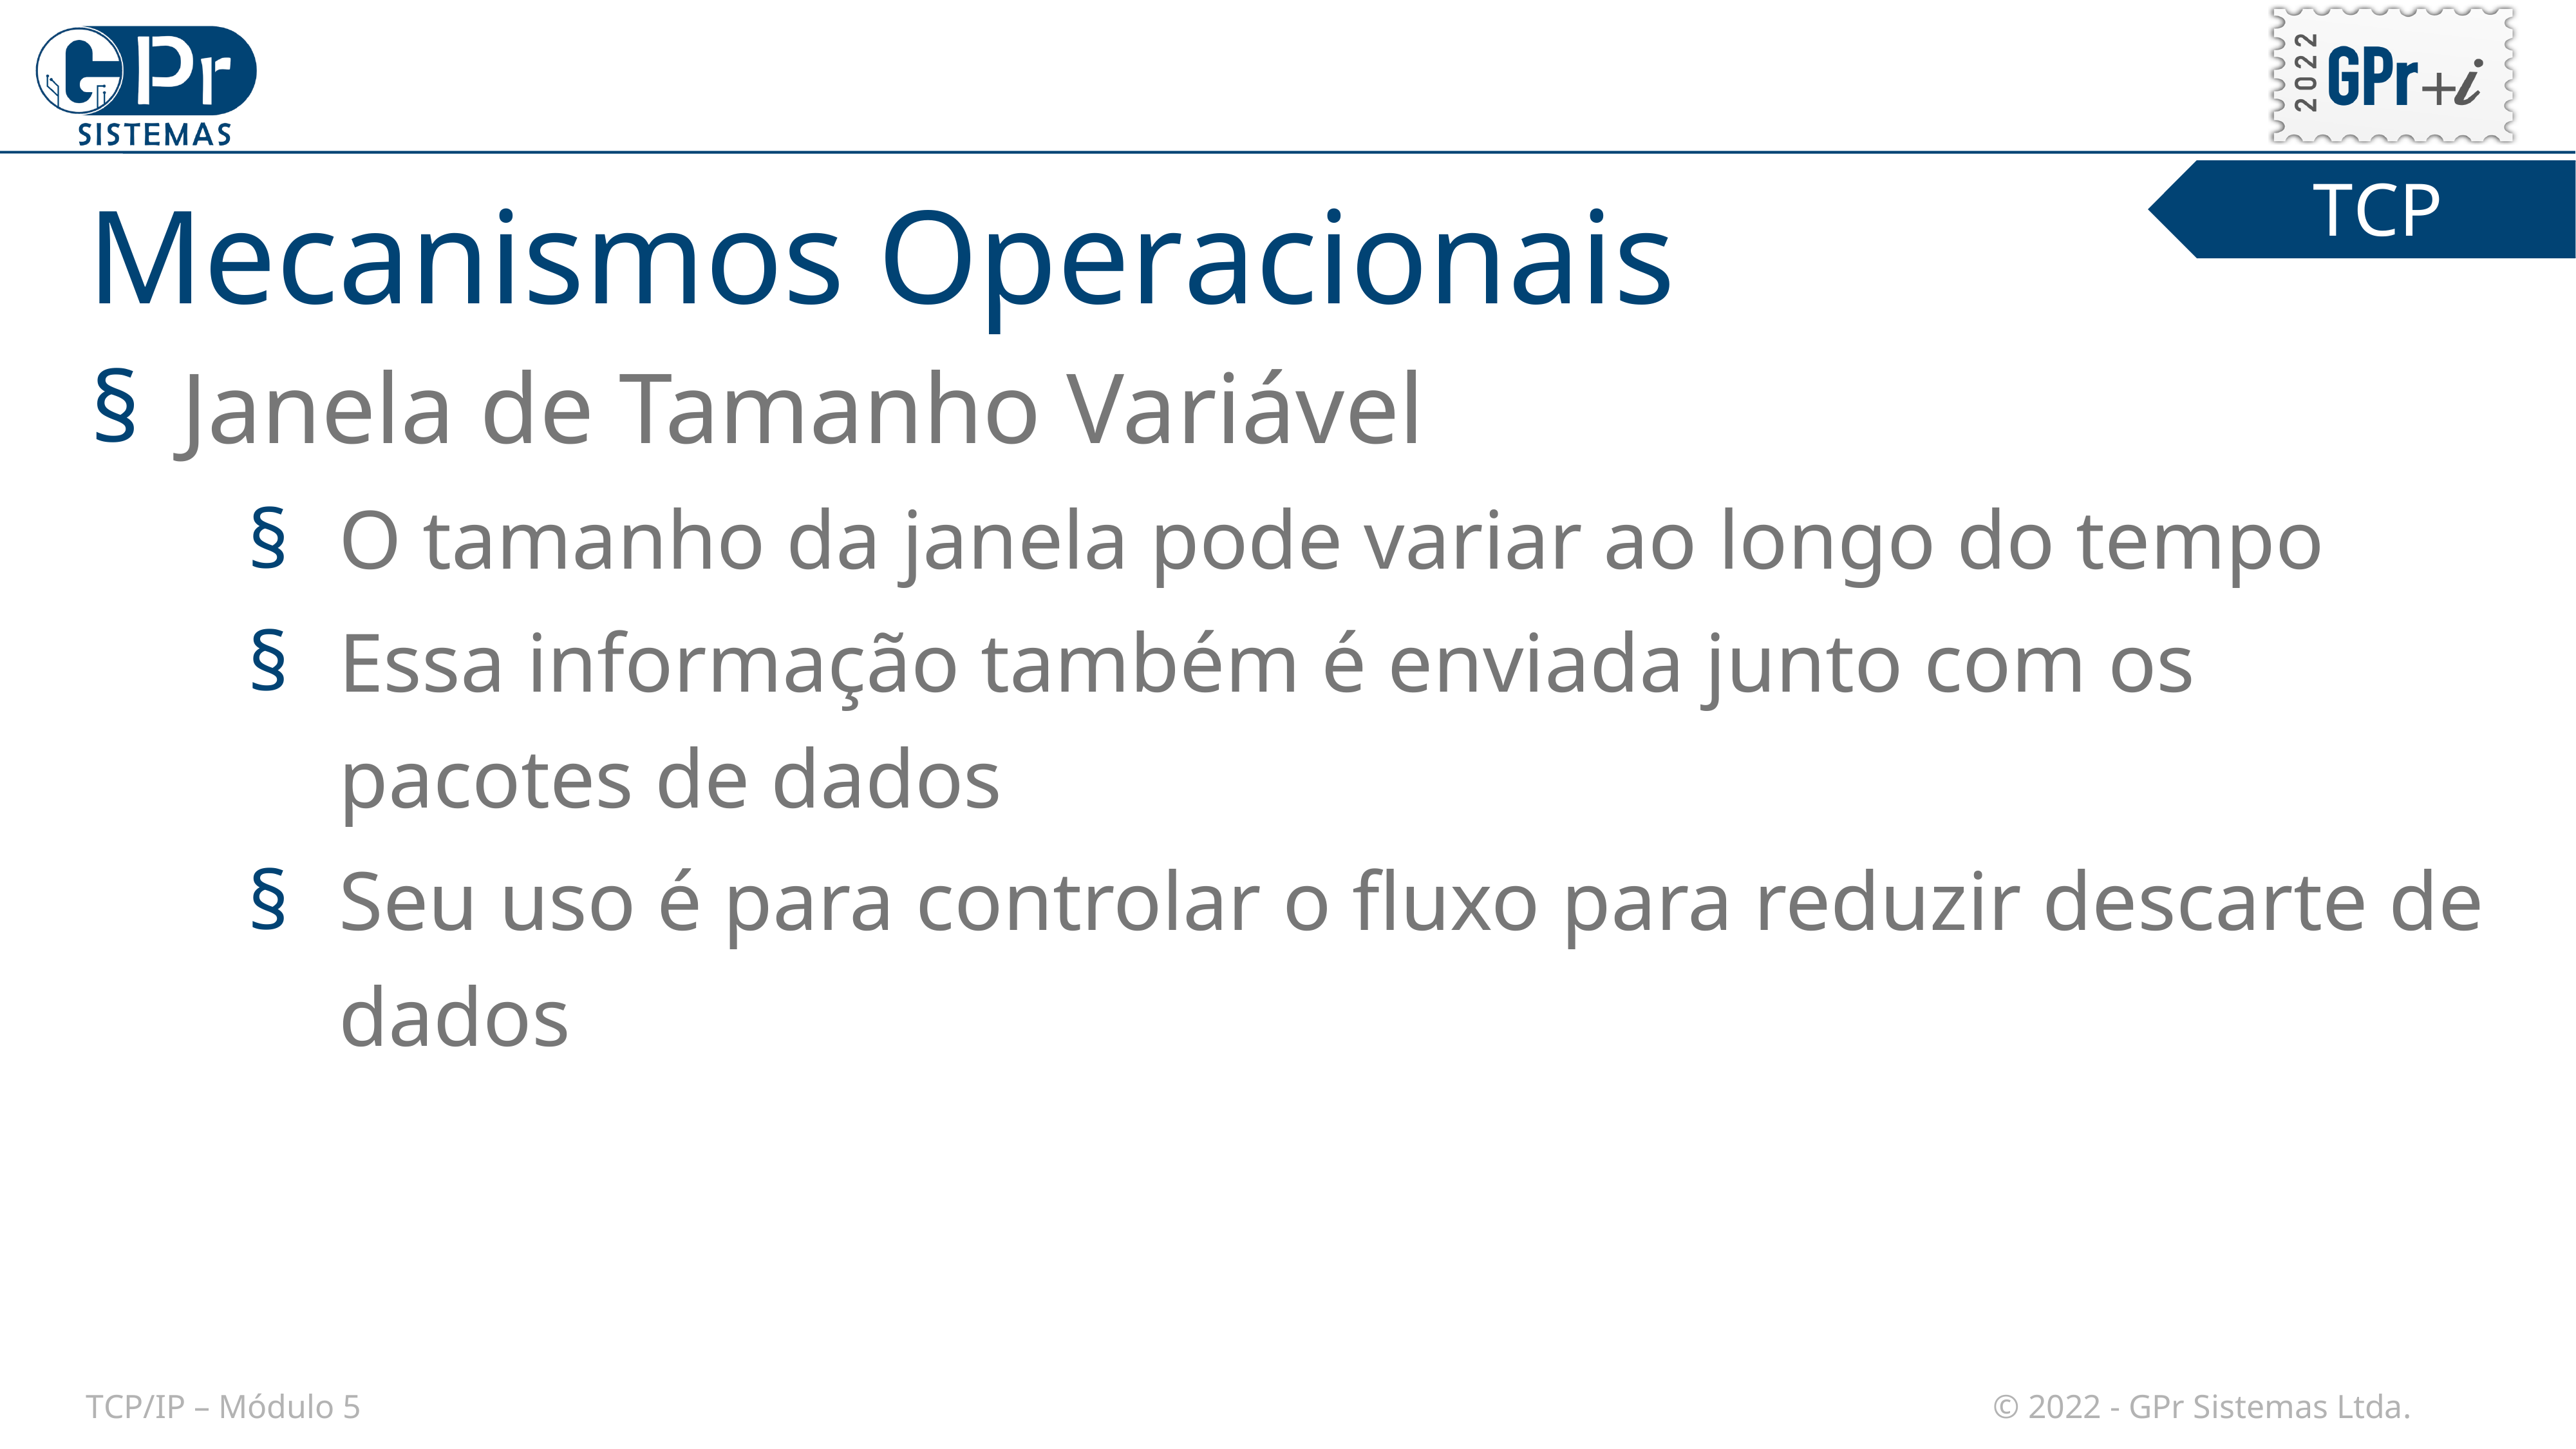

TCP
Mecanismos Operacionais
# Janela de Tamanho Variável
O tamanho da janela pode variar ao longo do tempo
Essa informação também é enviada junto com os pacotes de dados
Seu uso é para controlar o fluxo para reduzir descarte de dados